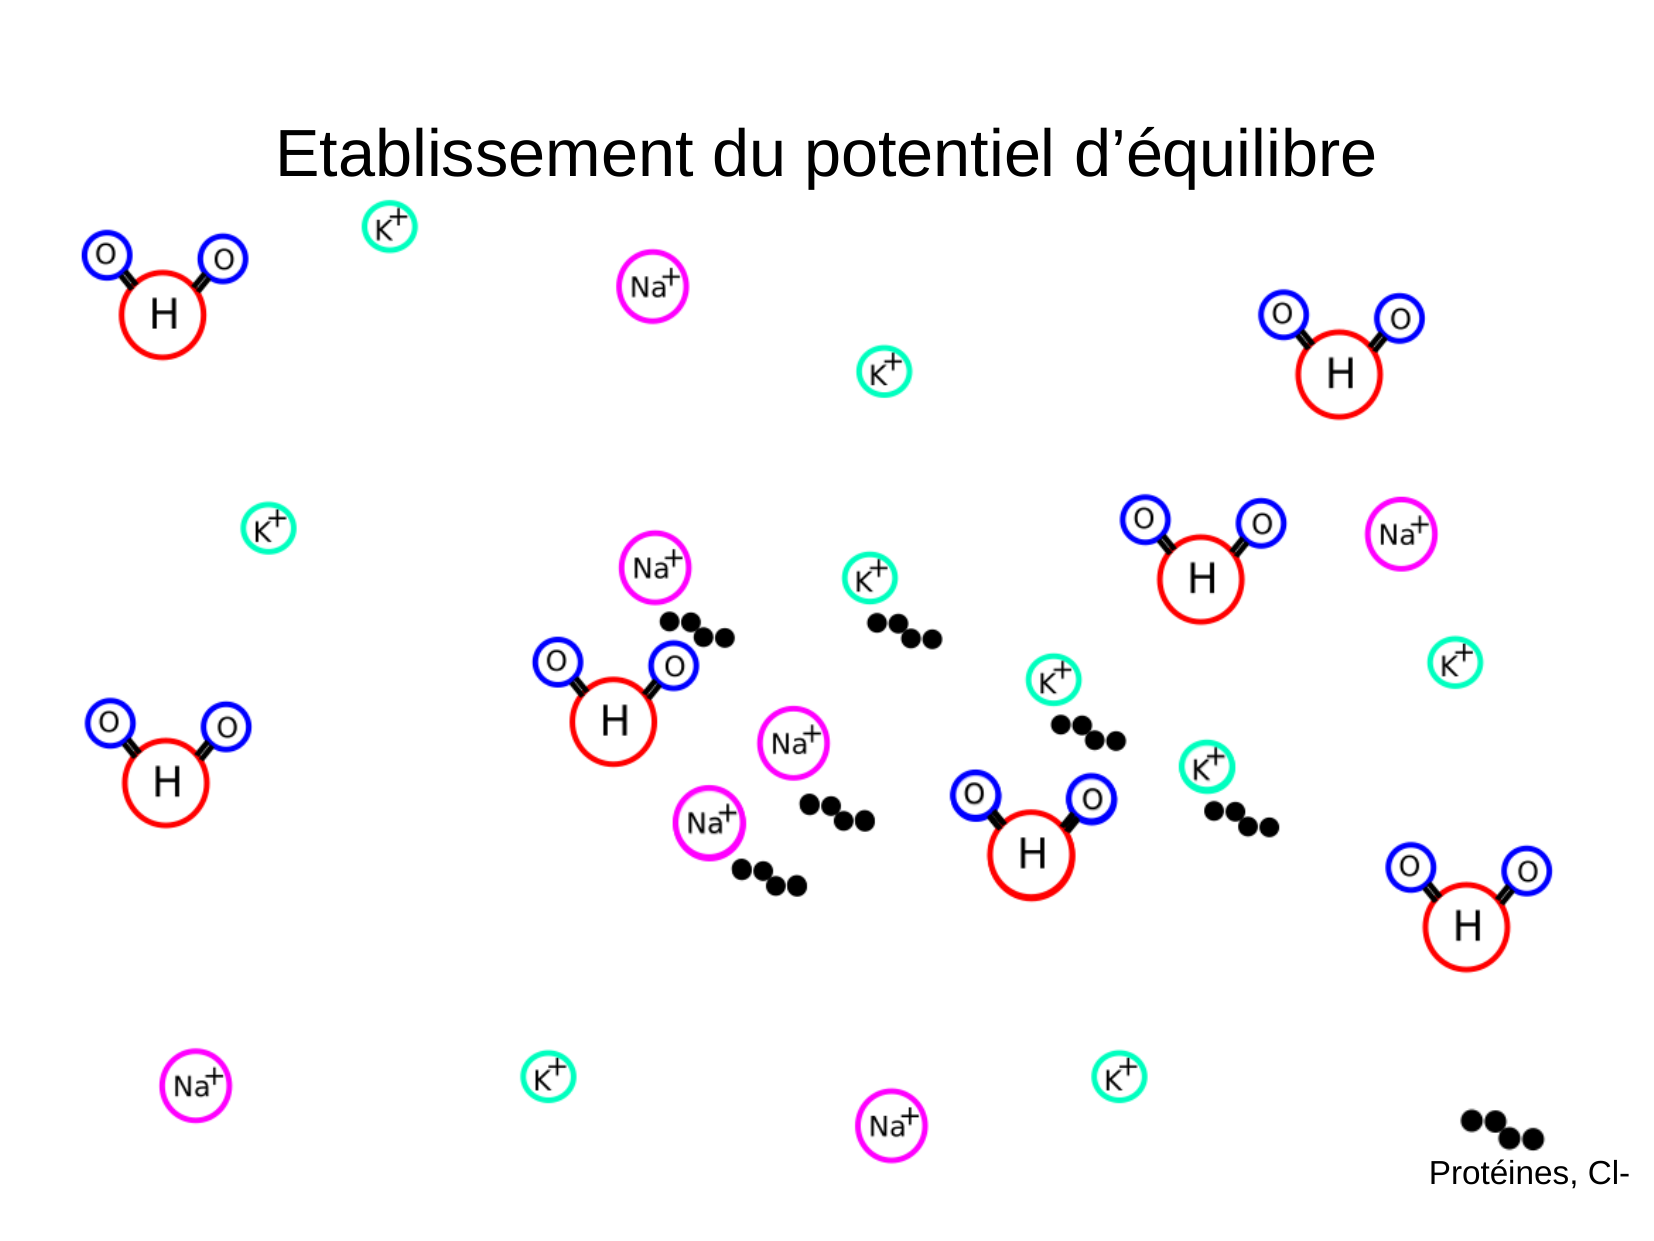

# Etablissement du potentiel d’équilibre
Protéines, Cl-
26